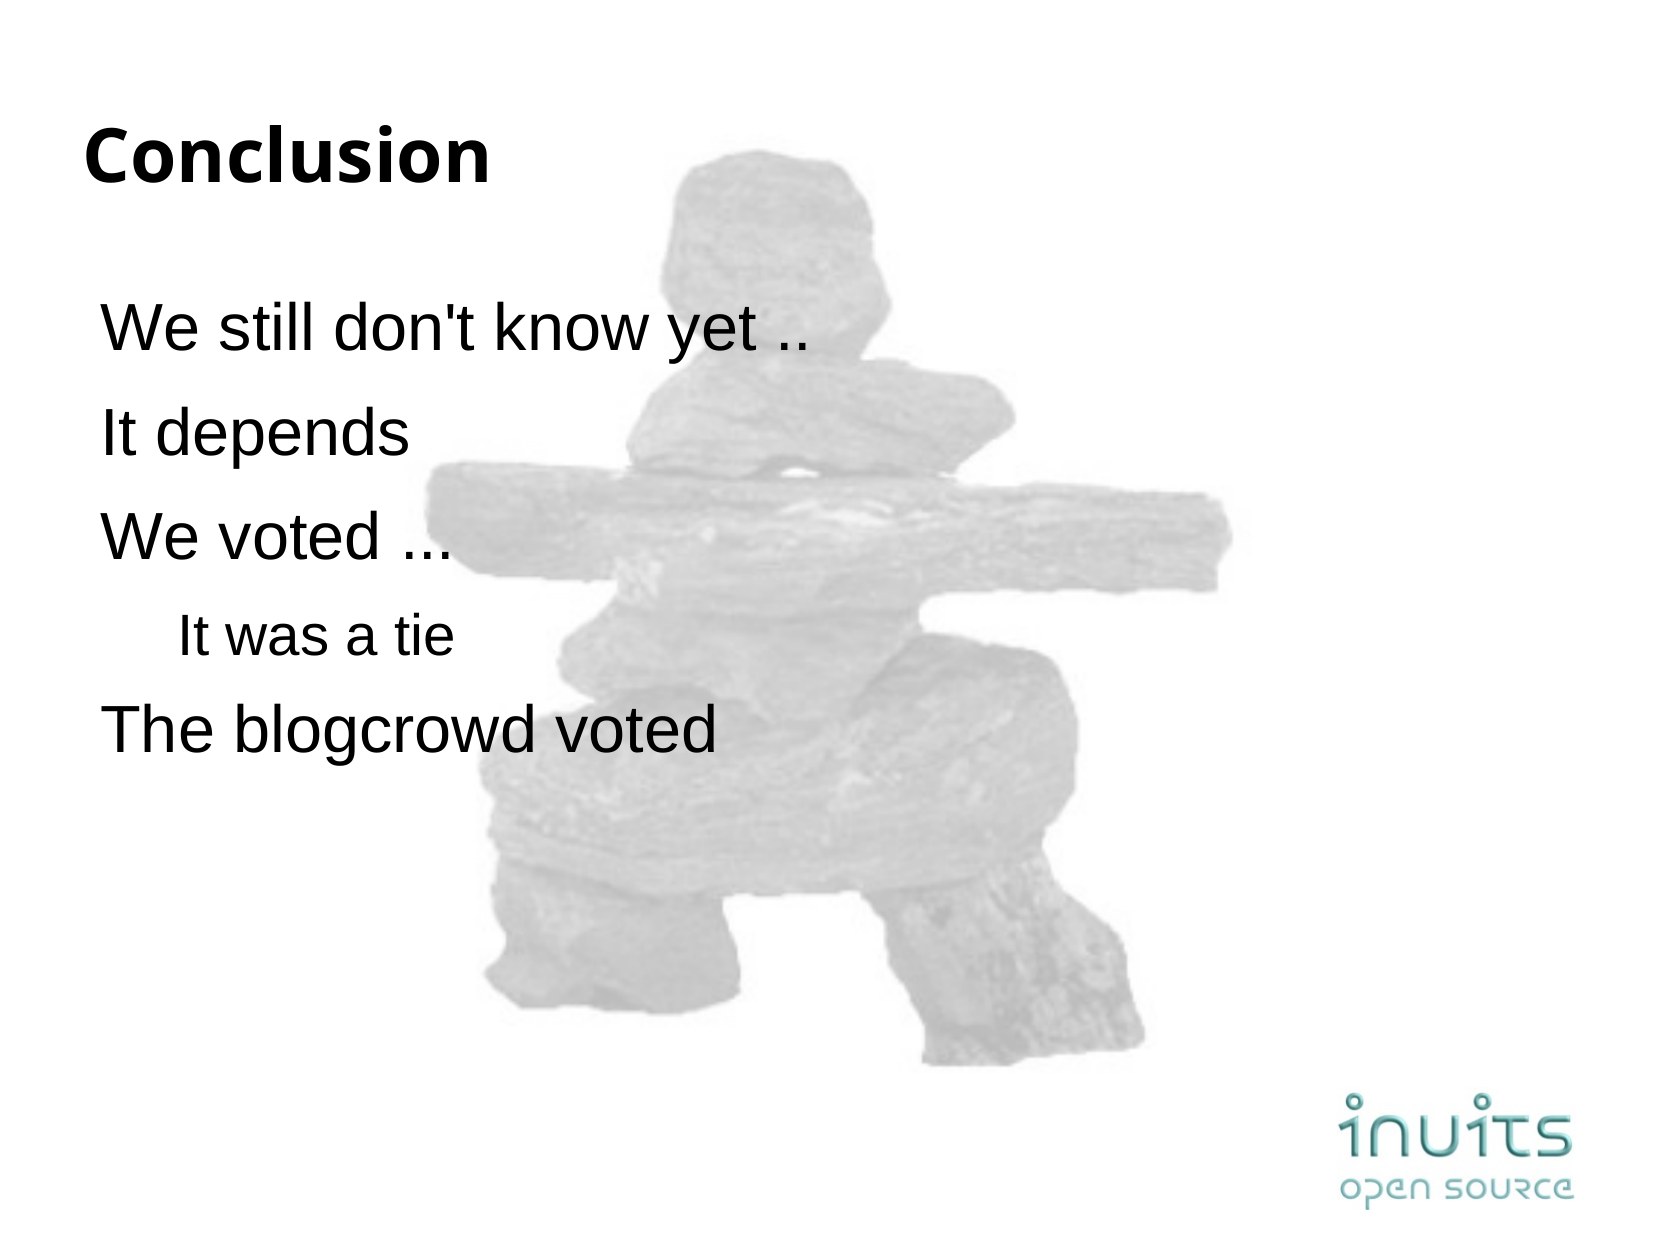

# Conclusion
We still don't know yet ..
It depends
We voted ...
It was a tie
The blogcrowd voted
69